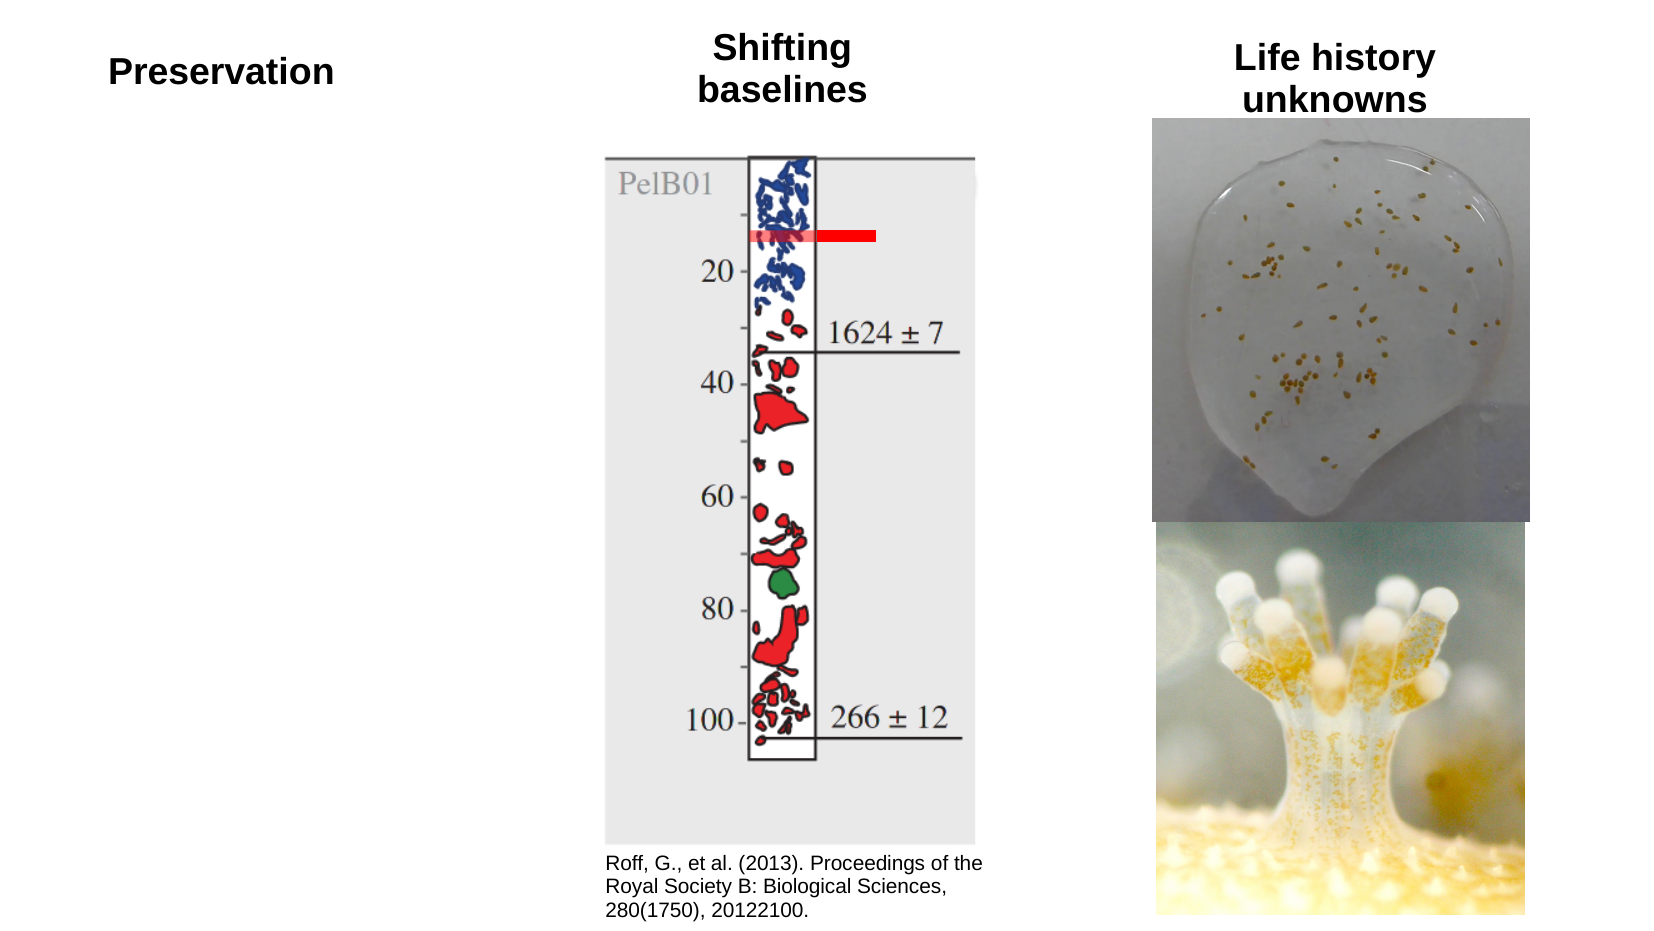

Shifting baselines
Life history unknowns
Preservation
Roff, G., et al. (2013). Proceedings of the Royal Society B: Biological Sciences, 280(1750), 20122100.